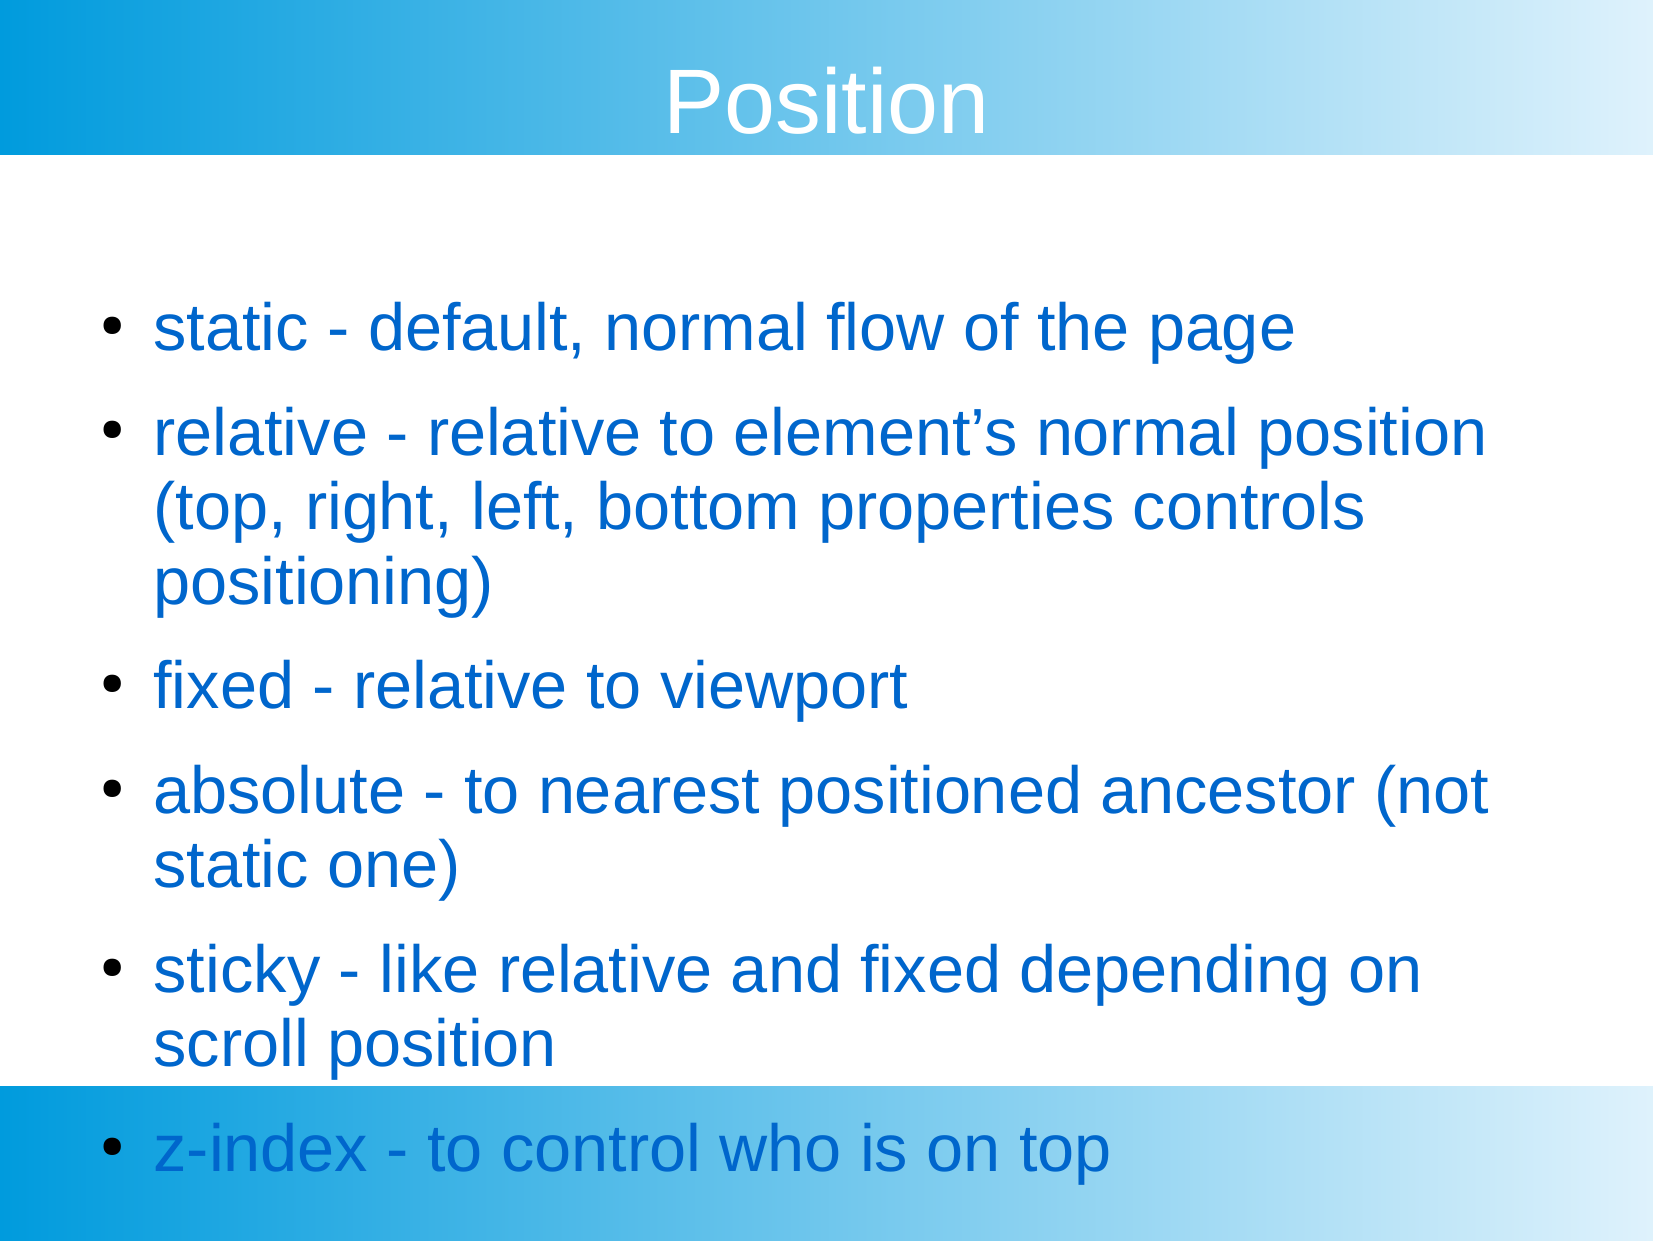

# Position
static - default, normal flow of the page
relative - relative to element’s normal position (top, right, left, bottom properties controls positioning)
fixed - relative to viewport
absolute - to nearest positioned ancestor (not static one)
sticky - like relative and fixed depending on scroll position
z-index - to control who is on top